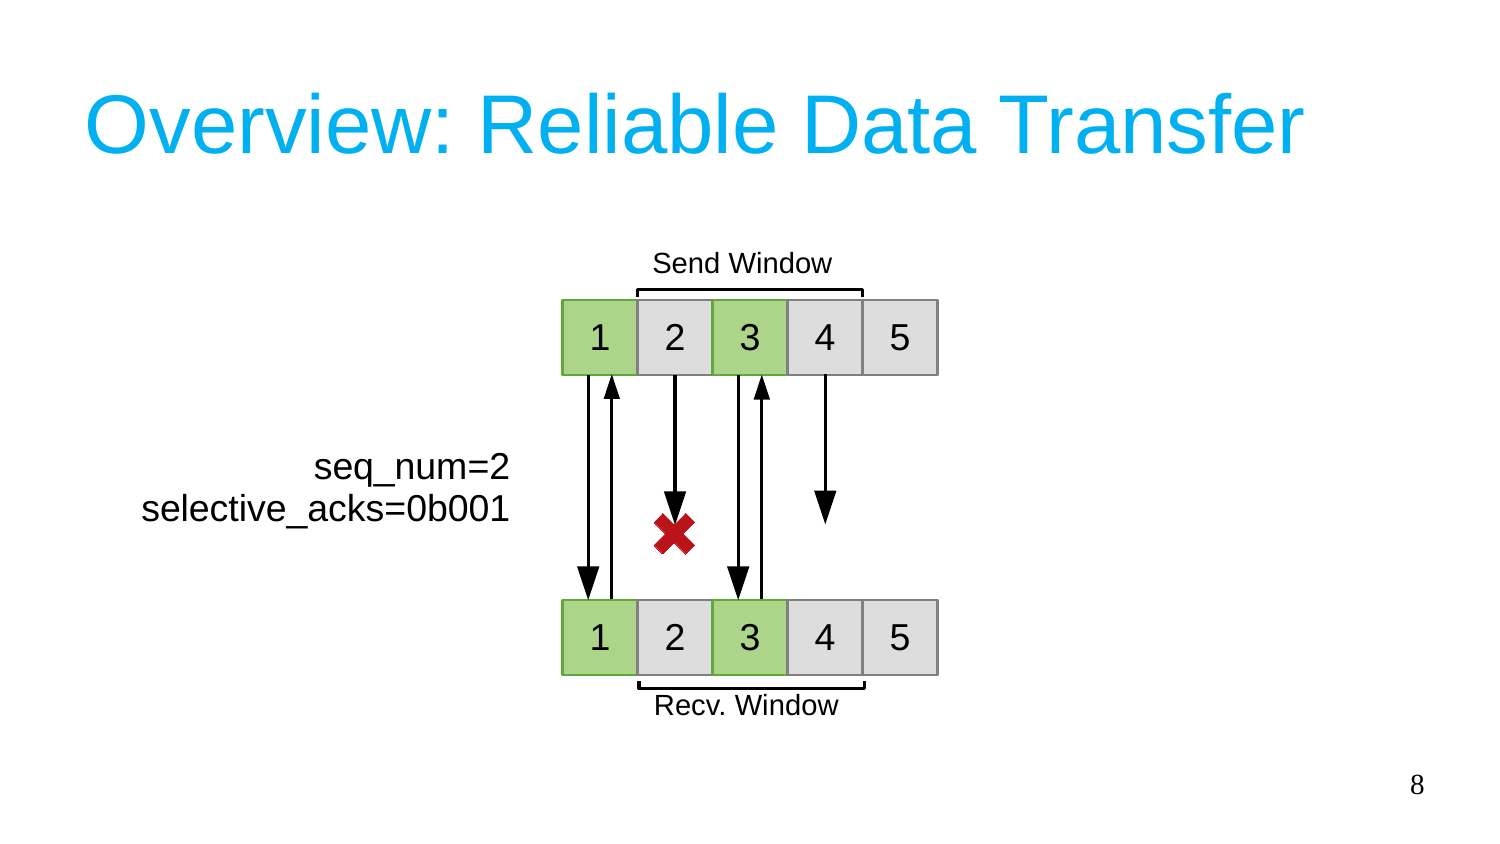

# Overview: Reliable Data Transfer
Send Window
1
2
3
4
5
seq_num=2
selective_acks=0b001
1
2
3
4
5
Recv. Window
8